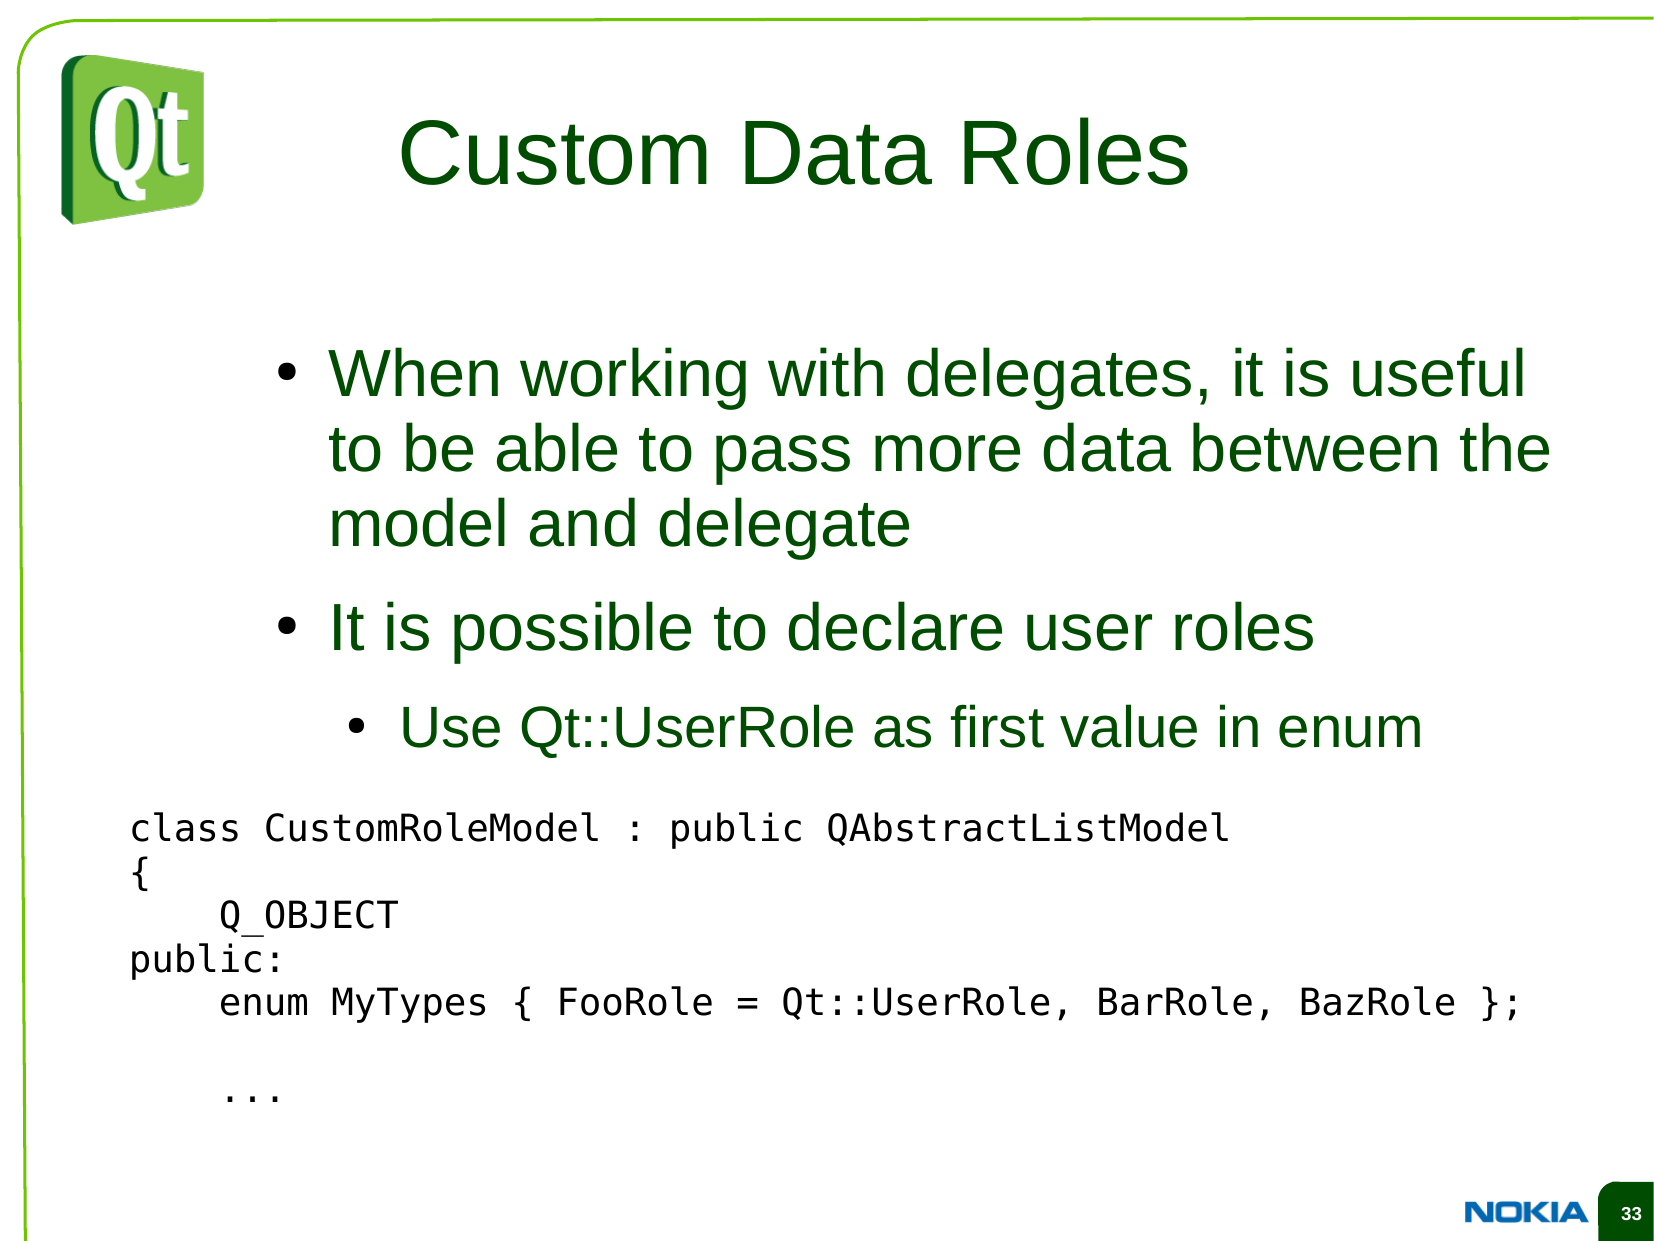

# Custom Data Roles
When working with delegates, it is useful to be able to pass more data between the model and delegate
It is possible to declare user roles
Use Qt::UserRole as first value in enum
class CustomRoleModel : public QAbstractListModel
{
 Q_OBJECT
public:
 enum MyTypes { FooRole = Qt::UserRole, BarRole, BazRole };
 ...